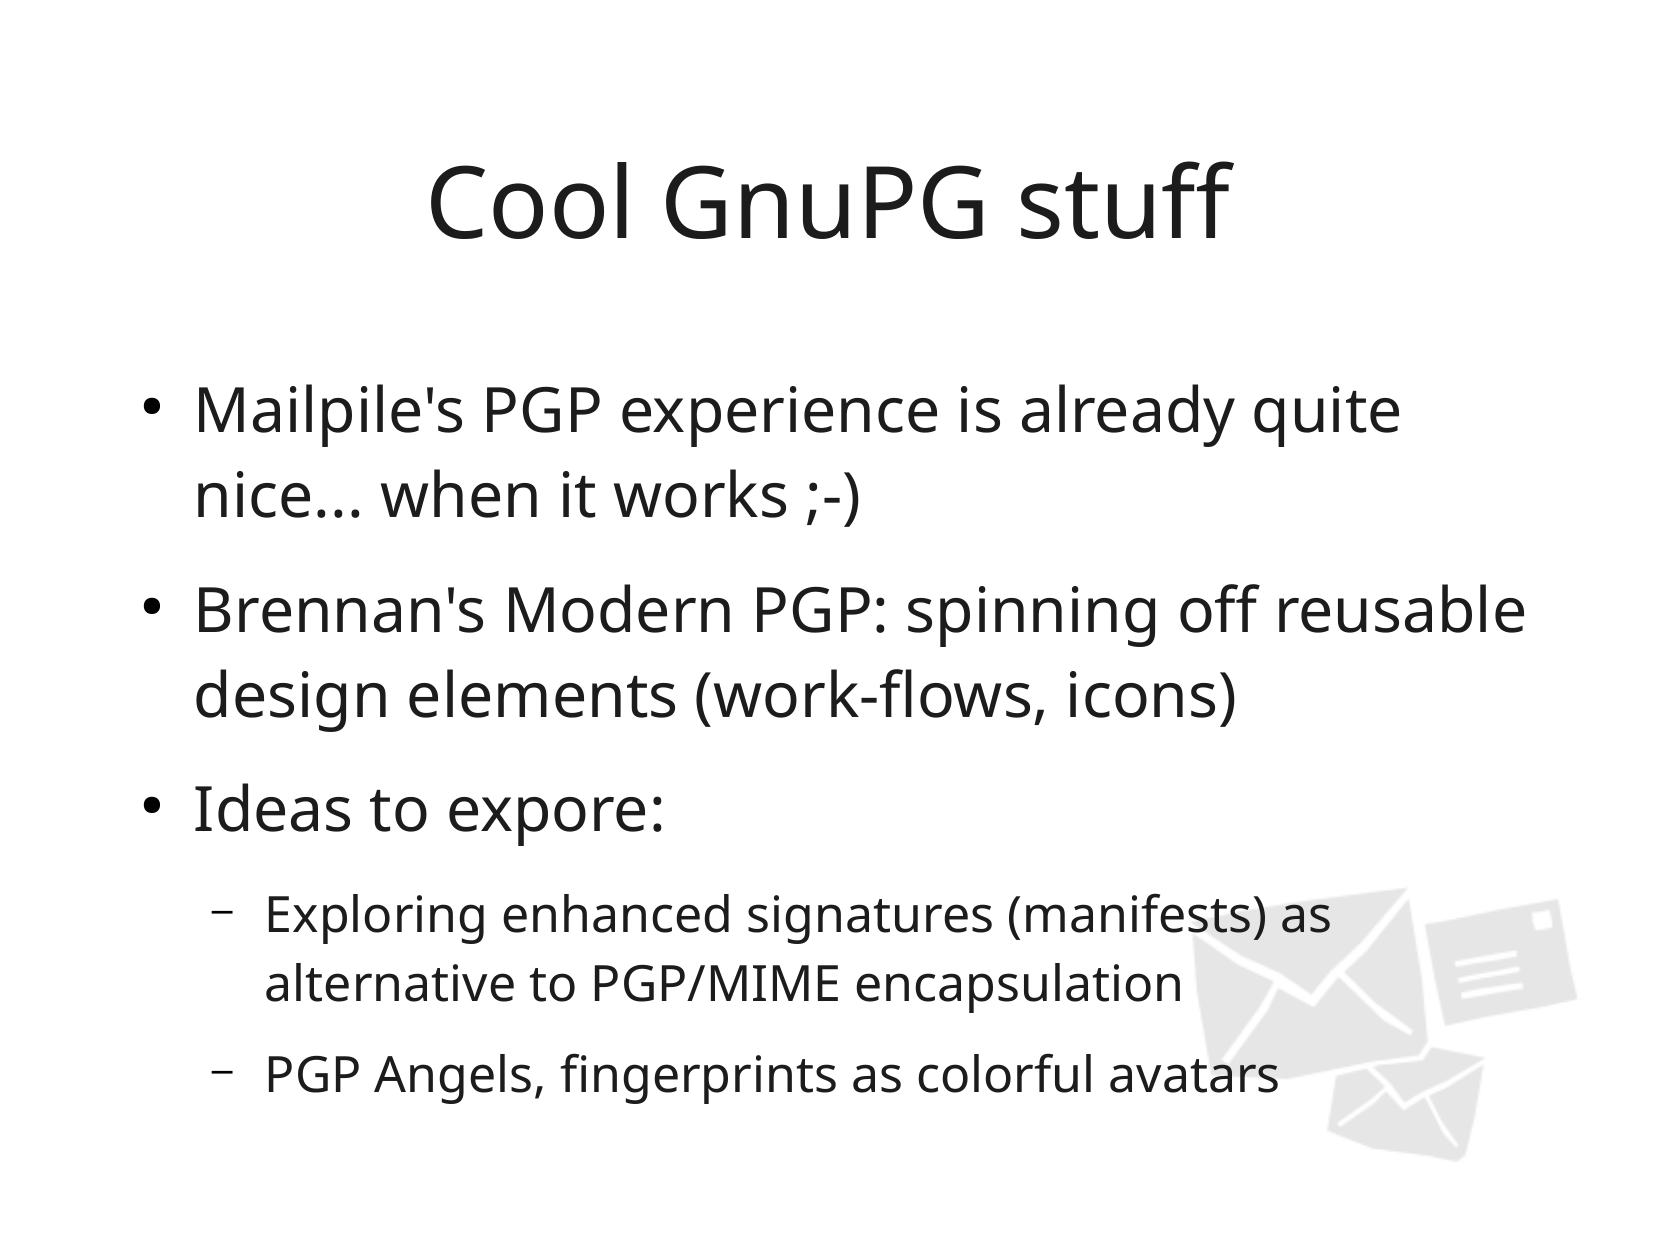

# Cool GnuPG stuff
Mailpile's PGP experience is already quite nice... when it works ;-)
Brennan's Modern PGP: spinning off reusable design elements (work-flows, icons)
Ideas to expore:
Exploring enhanced signatures (manifests) as alternative to PGP/MIME encapsulation
PGP Angels, fingerprints as colorful avatars